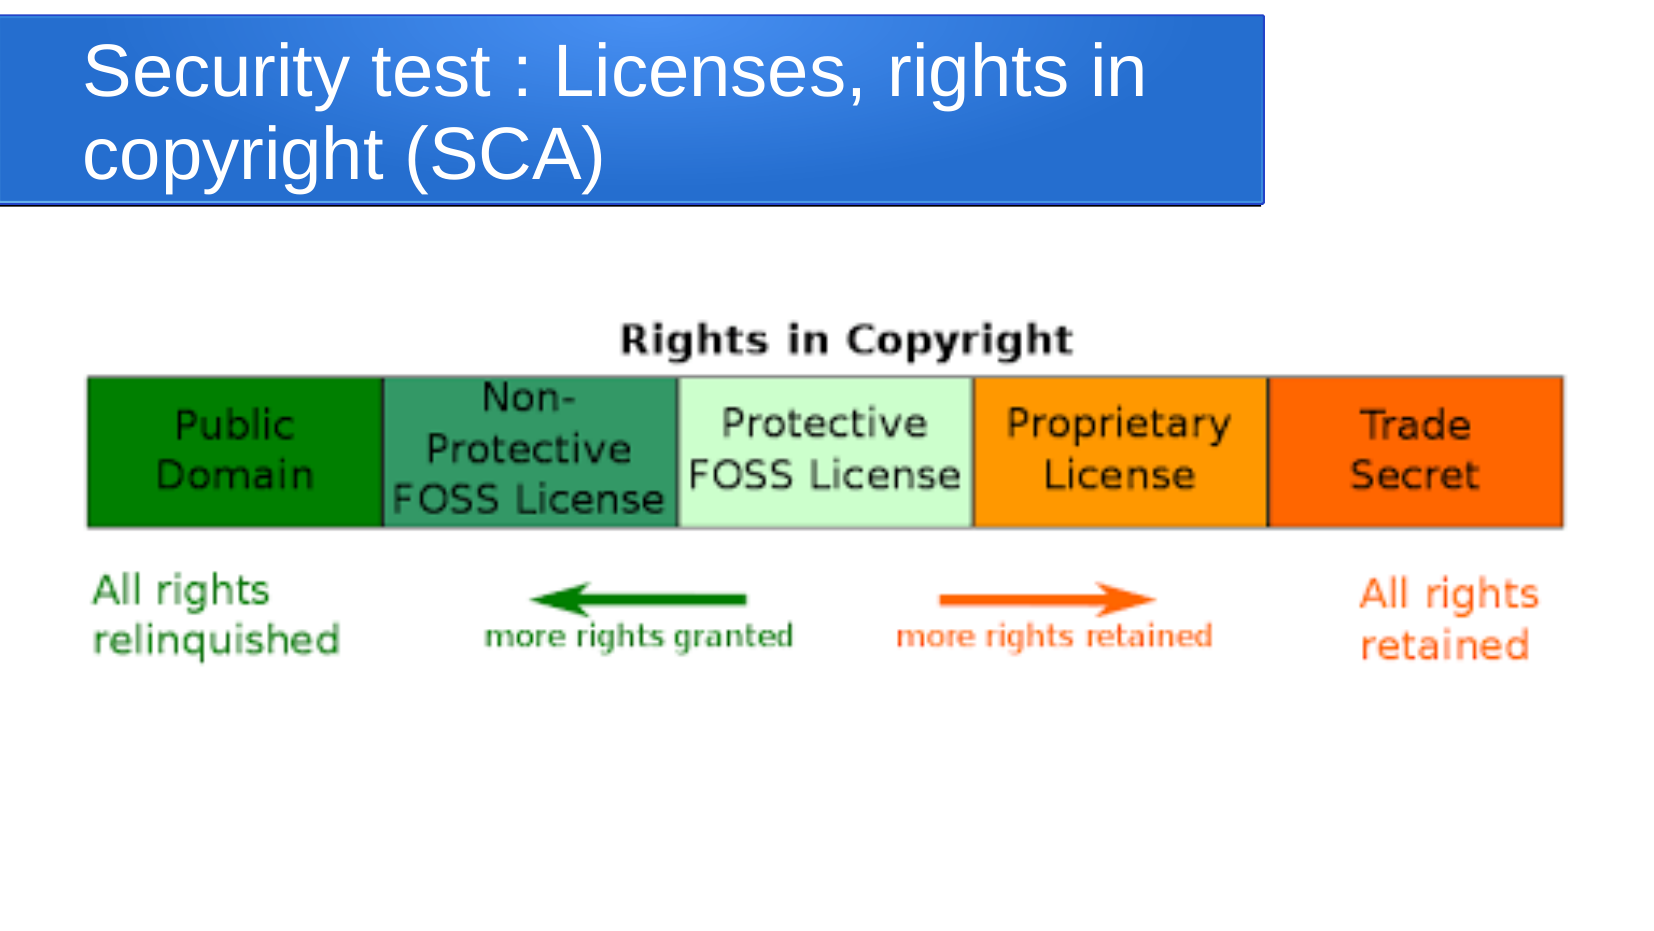

# Security test : Licenses, rights in copyright (SCA)